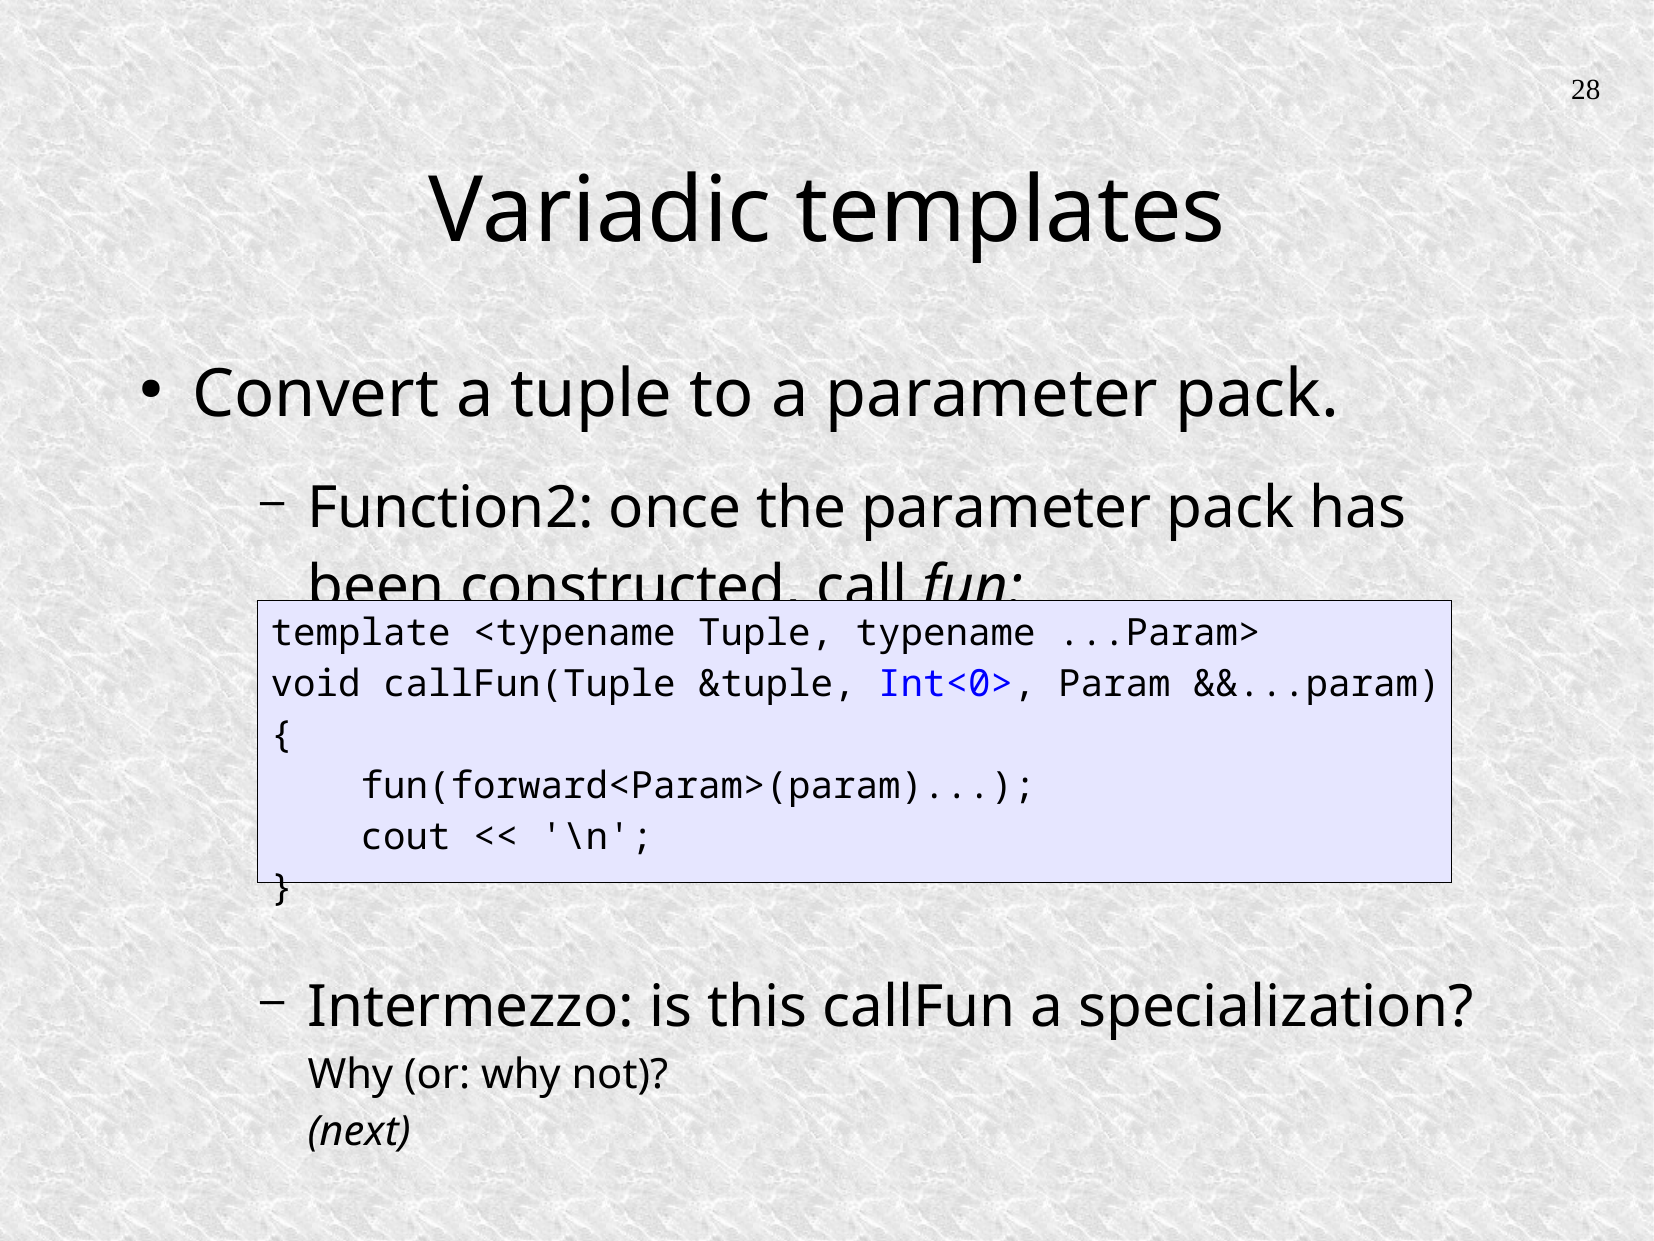

28
# Variadic templates
Convert a tuple to a parameter pack.
Function2: once the parameter pack has been constructed, call fun:
Intermezzo: is this callFun a specialization?
Why (or: why not)?
(next)
template <typename Tuple, typename ...Param>
void callFun(Tuple &tuple, Int<0>, Param &&...param)
{
 fun(forward<Param>(param)...);
 cout << '\n';
}